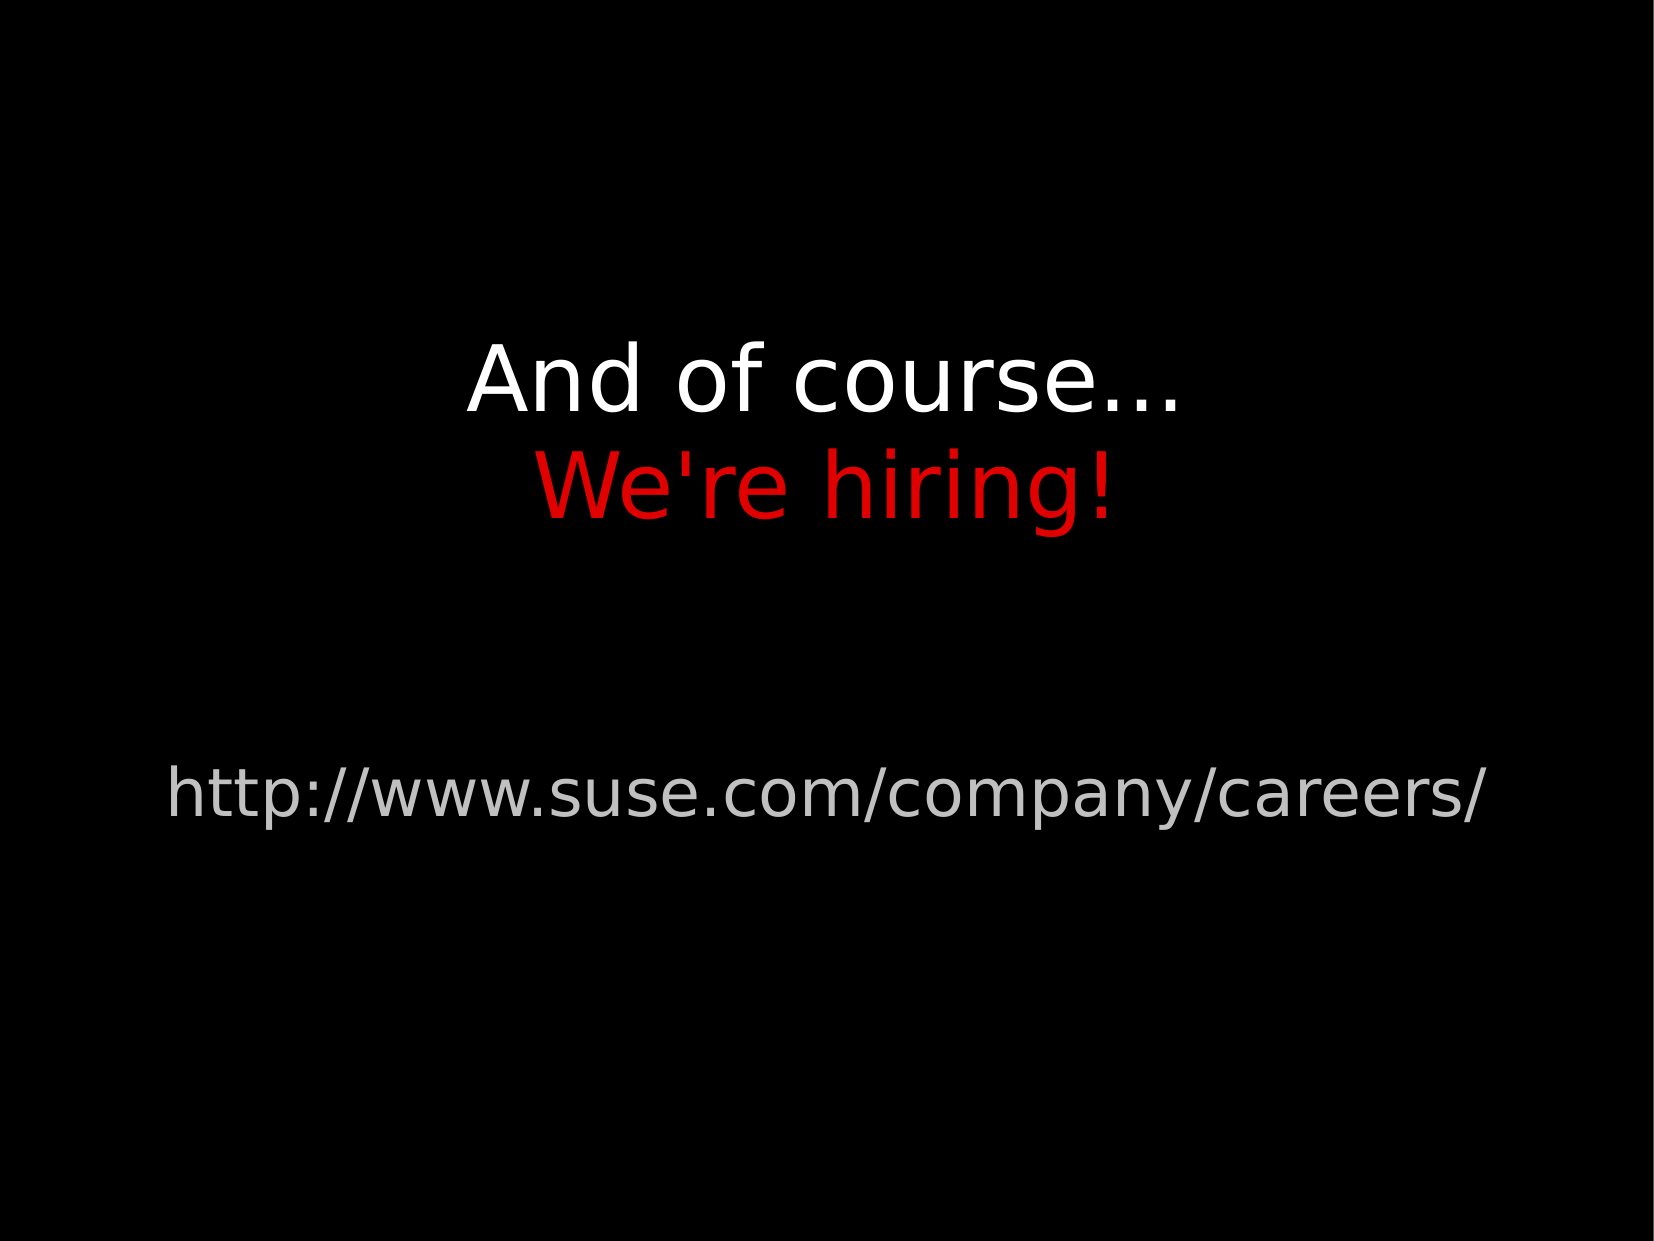

# And of course...
We're hiring!
http://www.suse.com/company/careers/